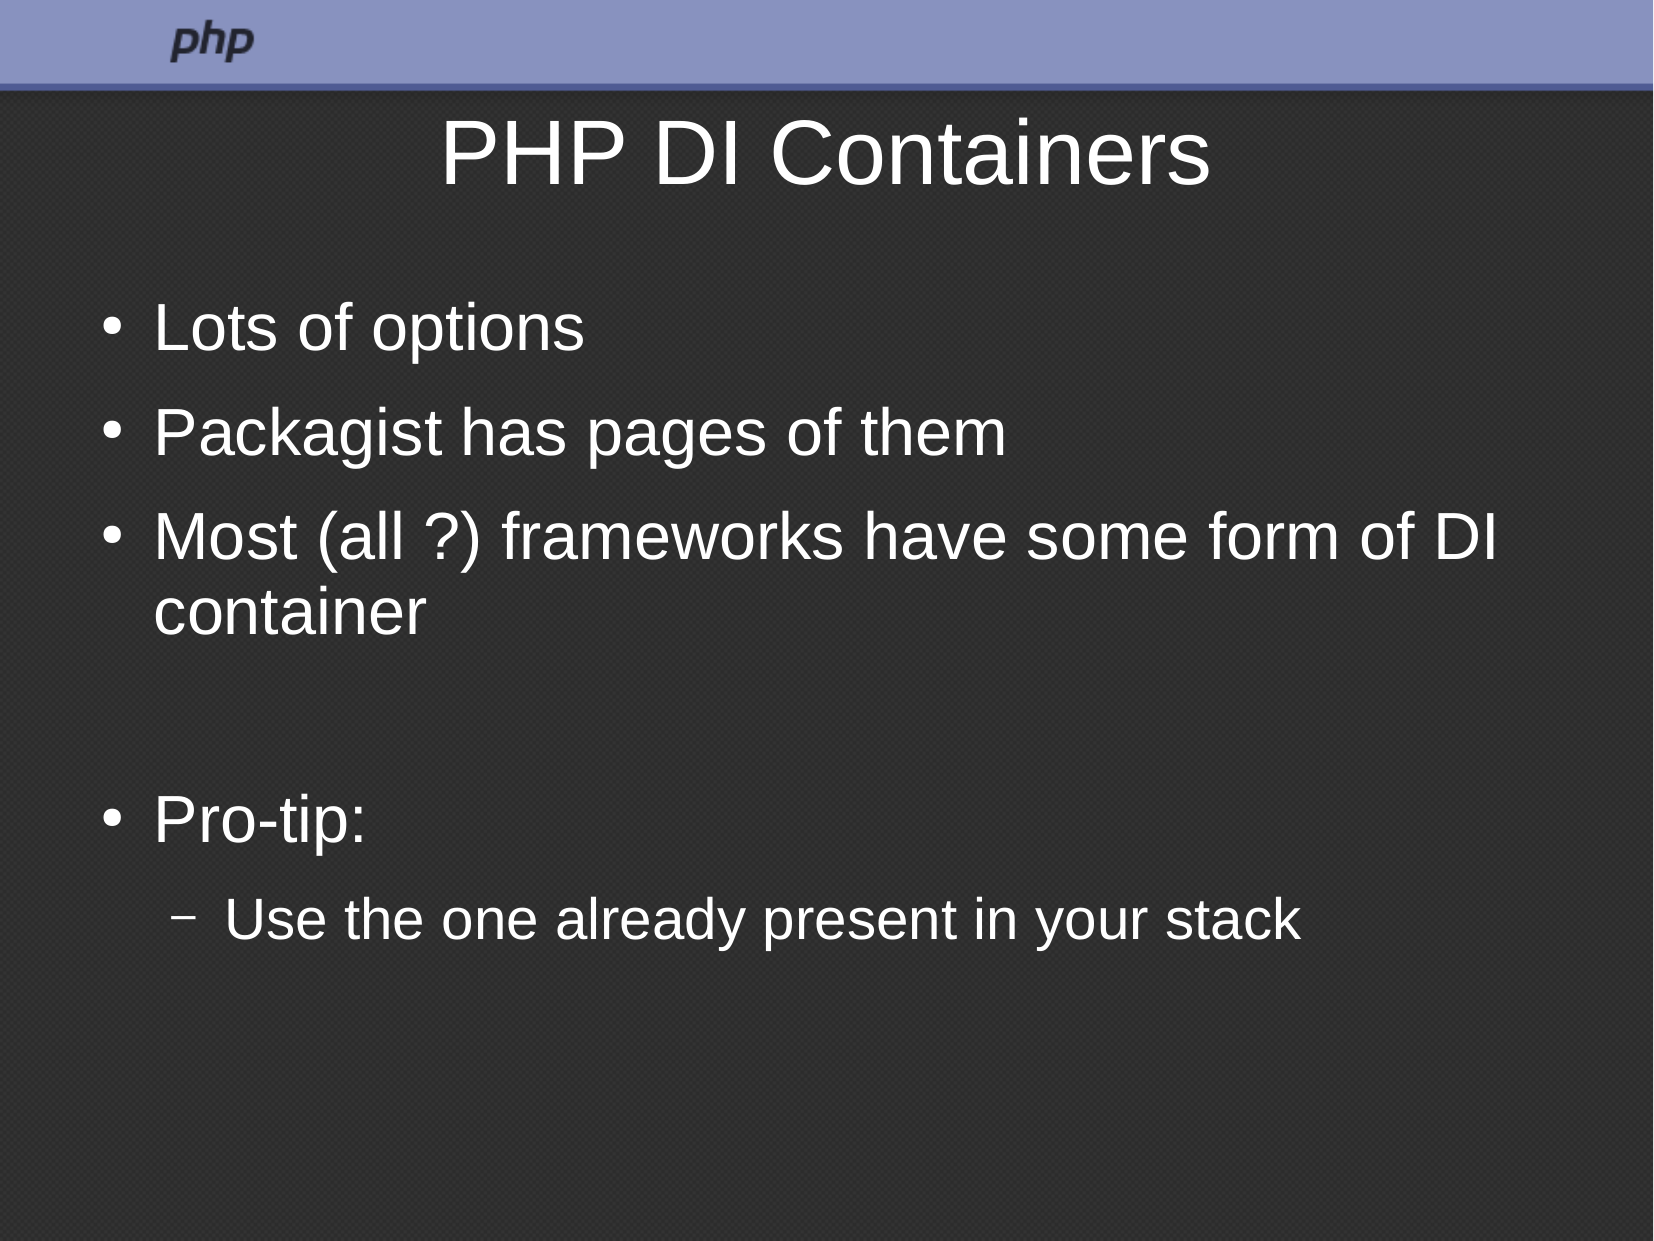

# PHP DI Containers
Lots of options
Packagist has pages of them
Most (all ?) frameworks have some form of DI container
Pro-tip:
Use the one already present in your stack